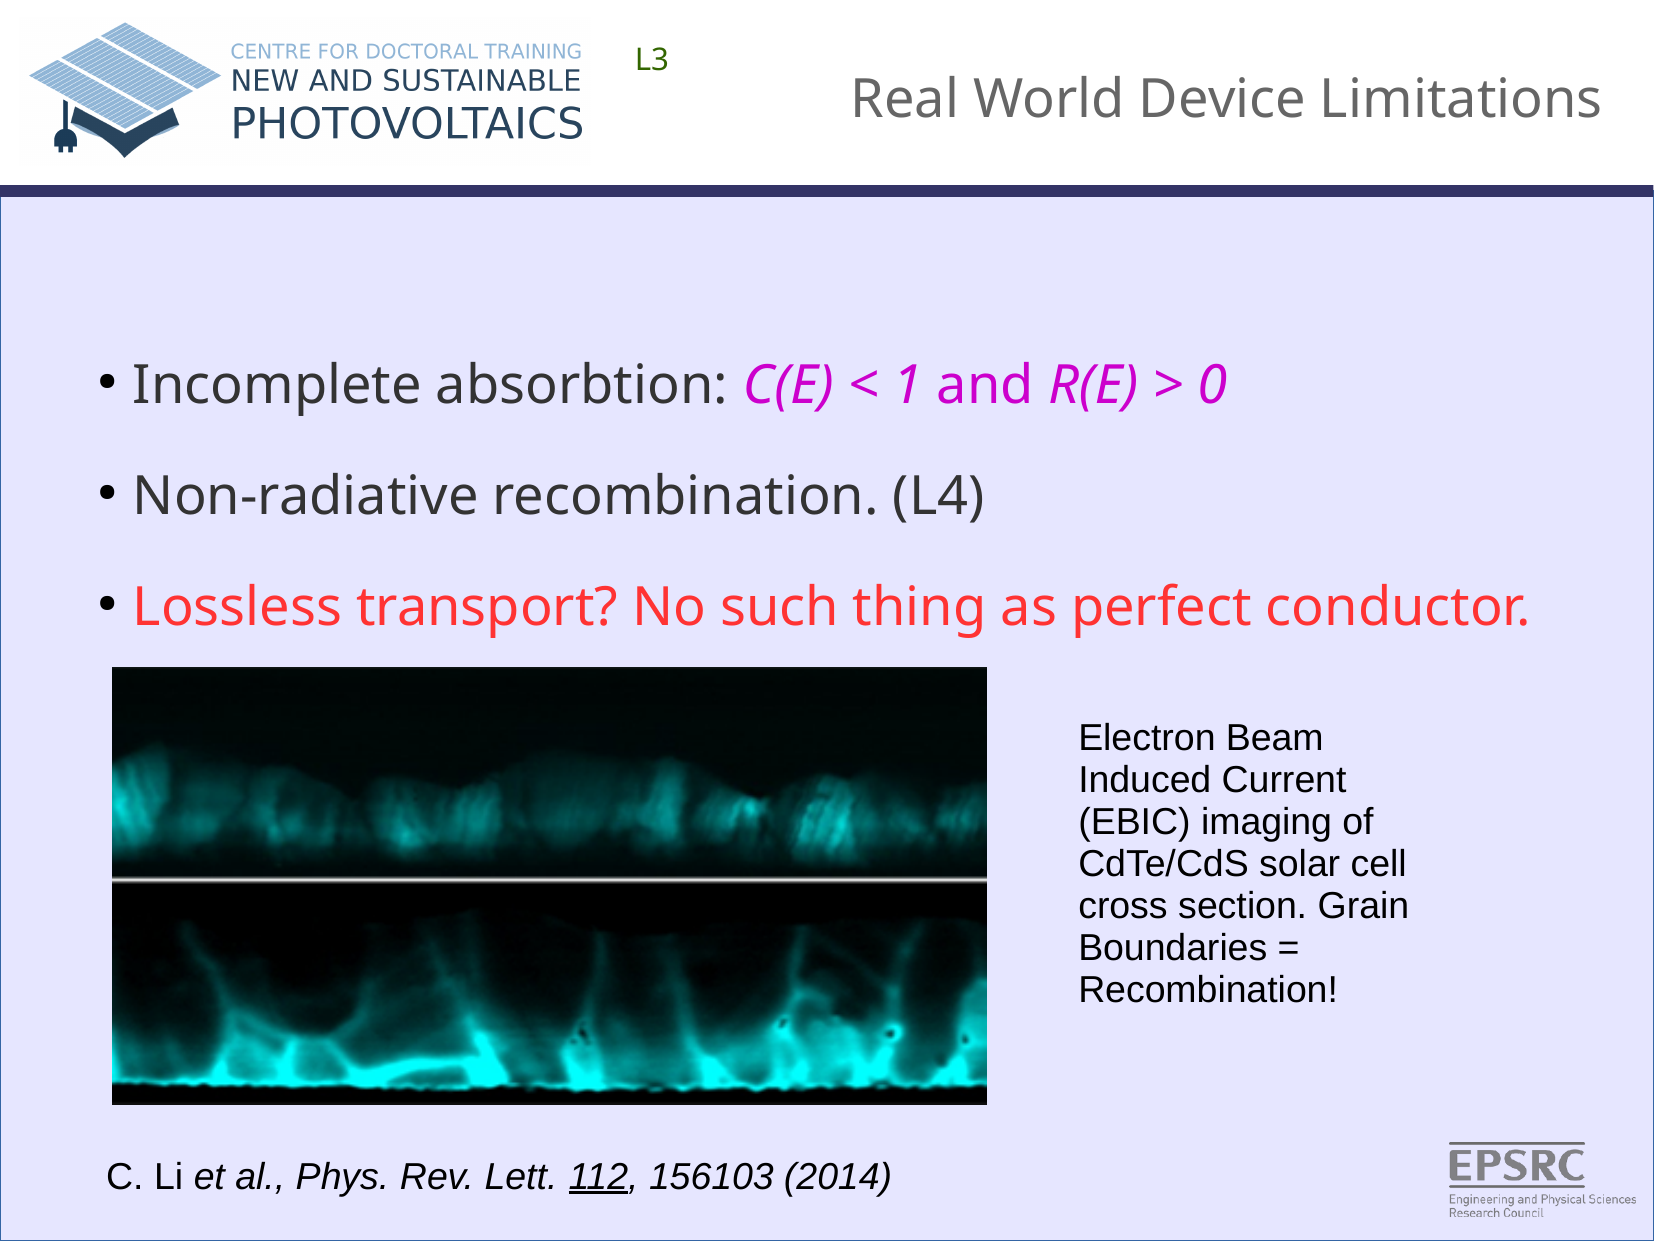

L3
Real World Device Limitations
Incomplete absorbtion: C(E) < 1 and R(E) > 0
Non-radiative recombination. (L4)
Lossless transport? No such thing as perfect conductor.
Electron Beam Induced Current (EBIC) imaging of CdTe/CdS solar cell cross section. Grain Boundaries = Recombination!
C. Li et al., Phys. Rev. Lett. 112, 156103 (2014)